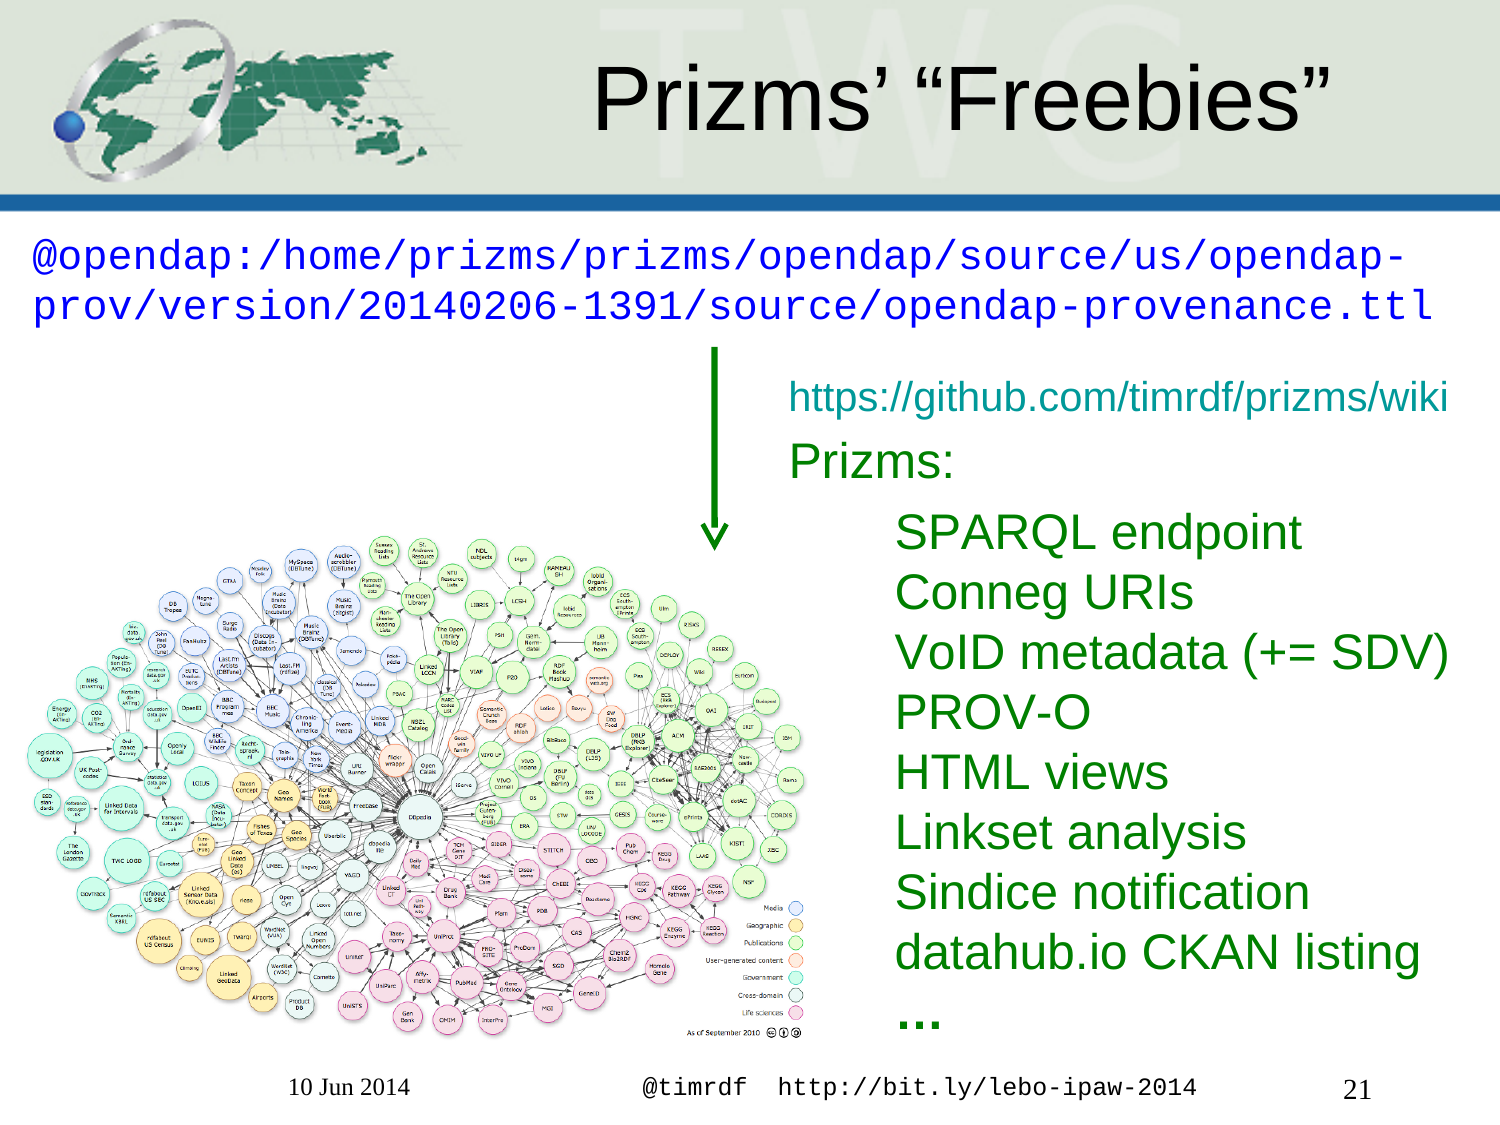

# Prizms’ “Freebies”
@opendap:/home/prizms/prizms/opendap/source/us/opendap-prov/version/20140206-1391/source/opendap-provenance.ttl
https://github.com/timrdf/prizms/wiki
Prizms:
SPARQL endpoint
Conneg URIs
VoID metadata (+= SDV)
PROV-O
HTML views
Linkset analysis
Sindice notification
datahub.io CKAN listing
…
10 Jun 2014
@timrdf http://bit.ly/lebo-ipaw-2014
21